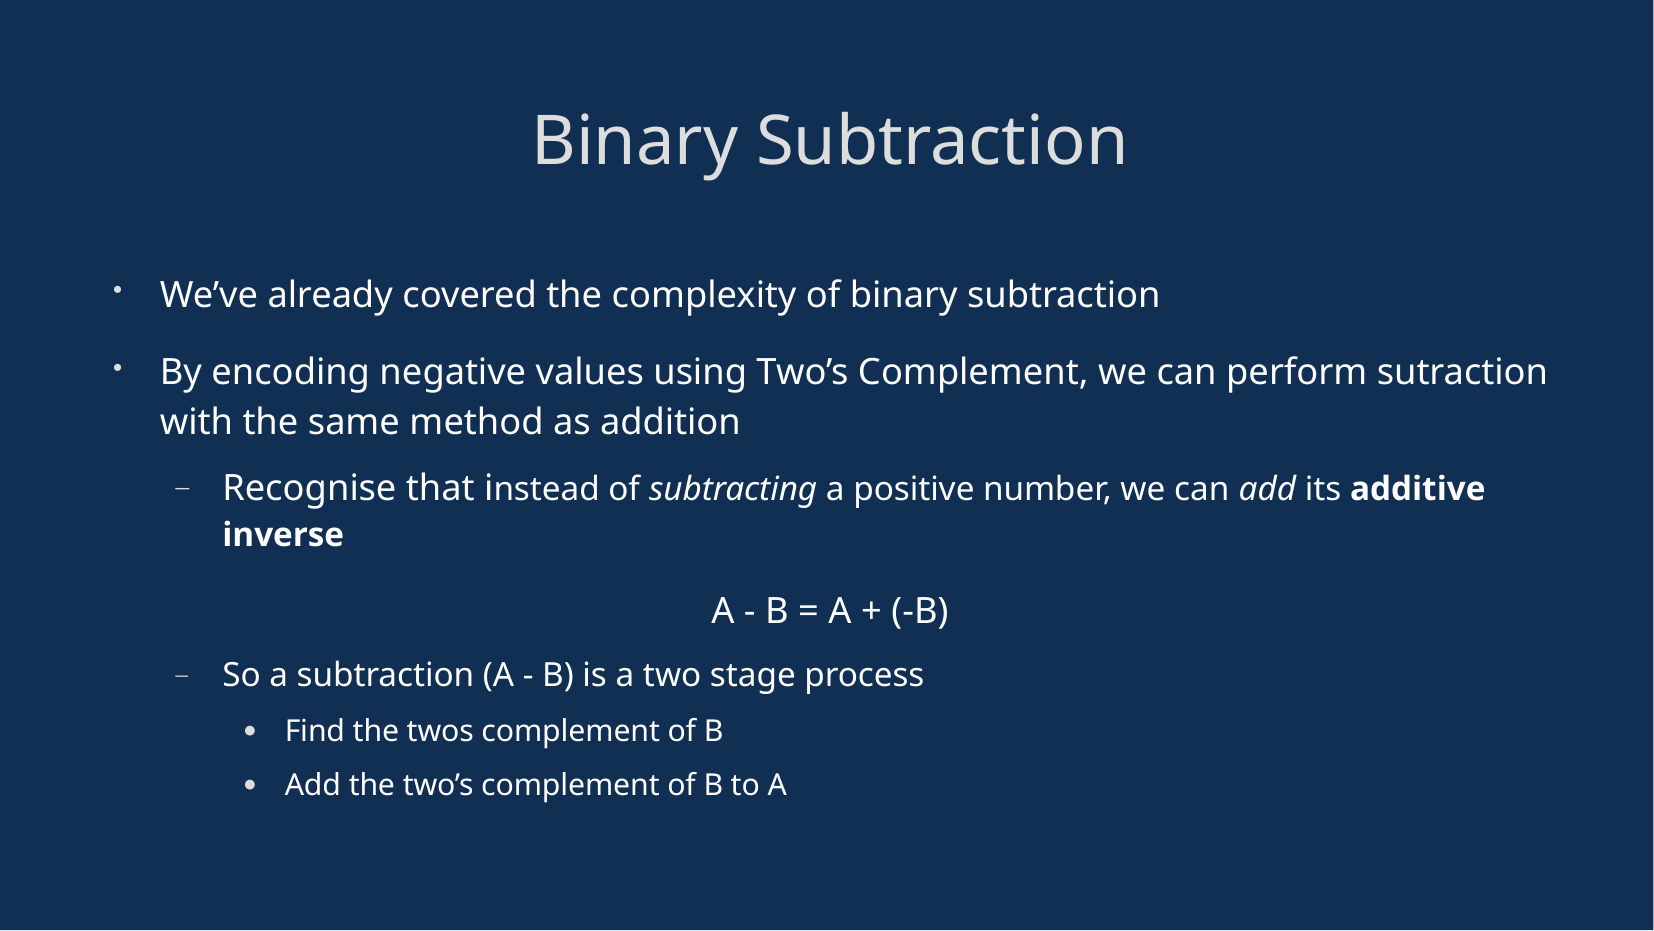

# Binary Subtraction
We’ve already covered the complexity of binary subtraction
By encoding negative values using Two’s Complement, we can perform sutraction with the same method as addition
Recognise that instead of subtracting a positive number, we can add its additive inverse
A - B = A + (-B)
So a subtraction (A - B) is a two stage process
Find the twos complement of B
Add the two’s complement of B to A